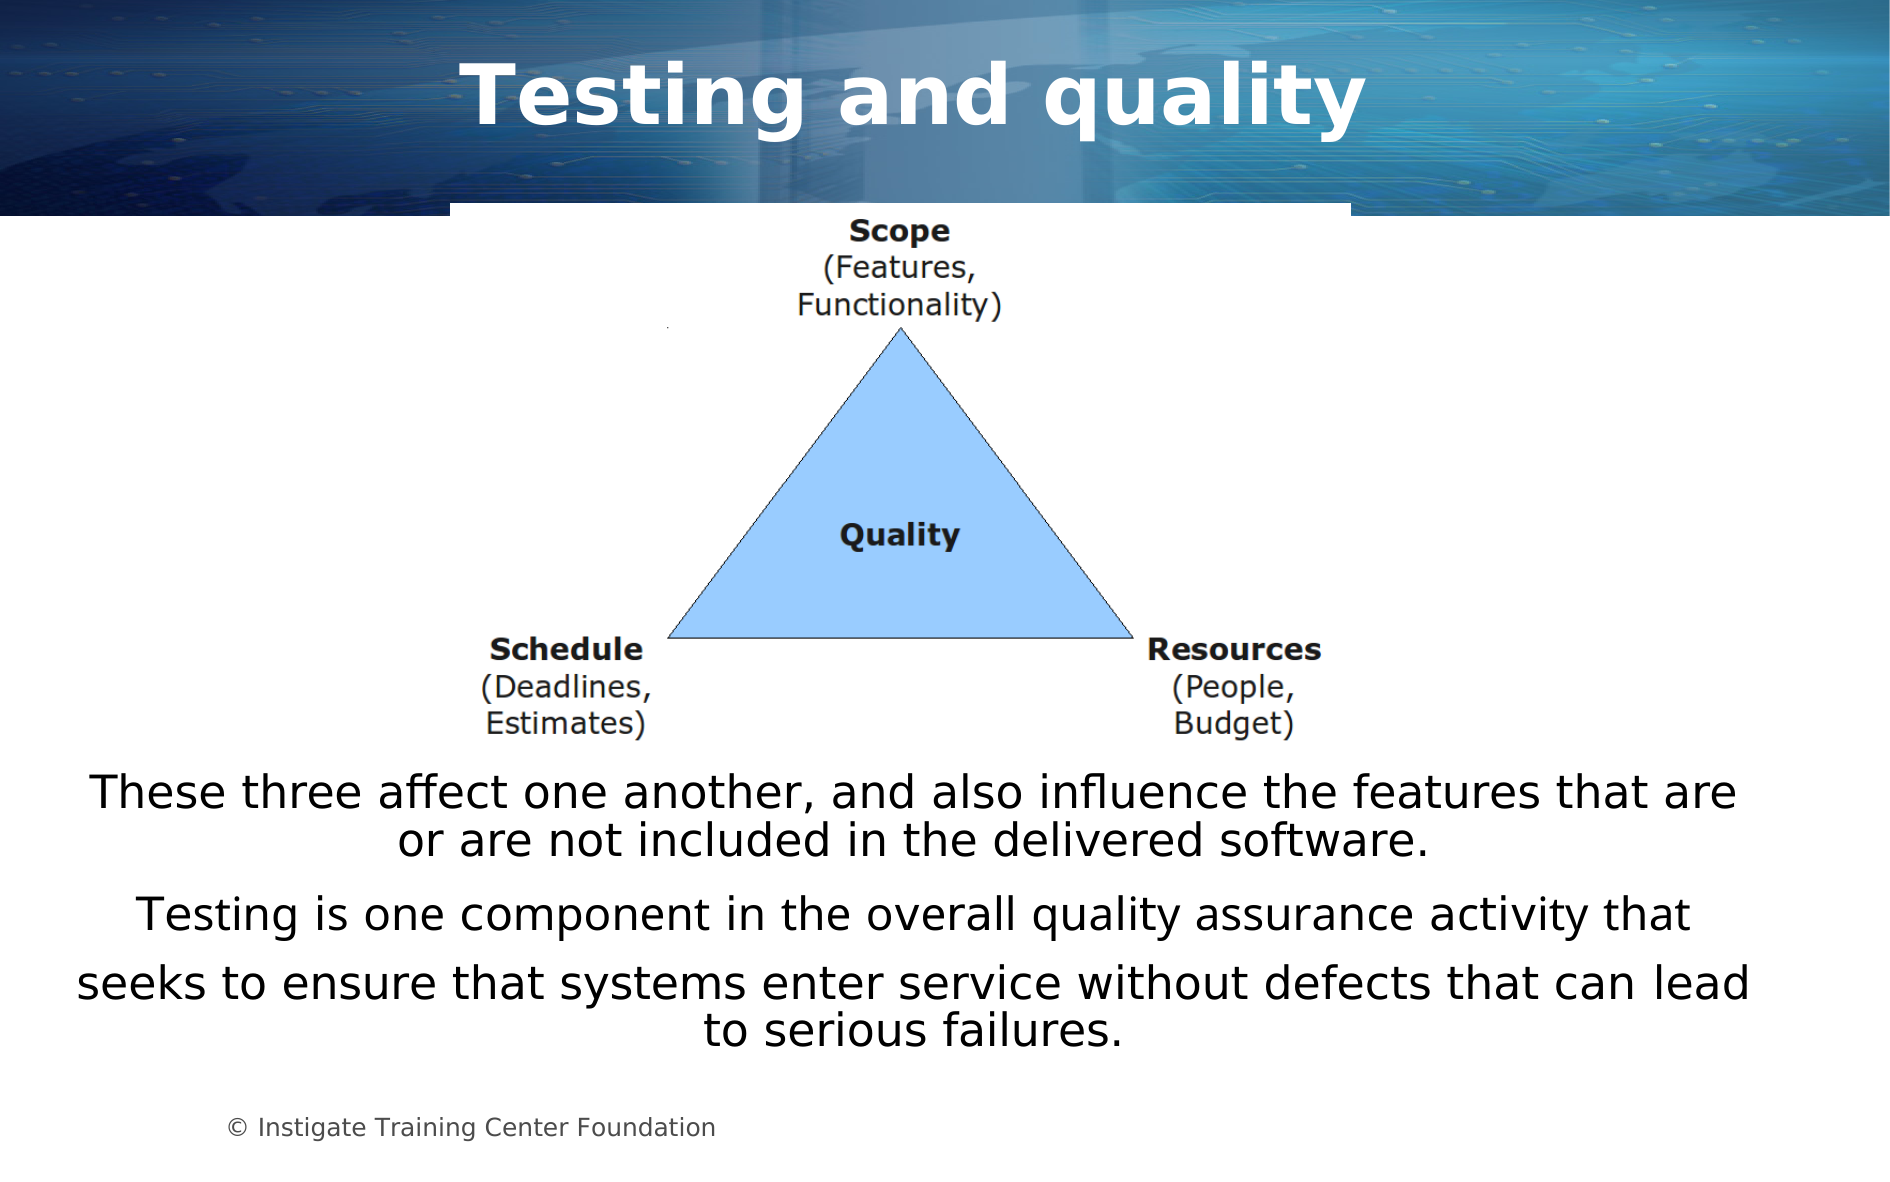

# Testing and quality
These three affect one another, and also influence the features that are or are not included in the delivered software.
Testing is one component in the overall quality assurance activity that
seeks to ensure that systems enter service without defects that can lead to serious failures.